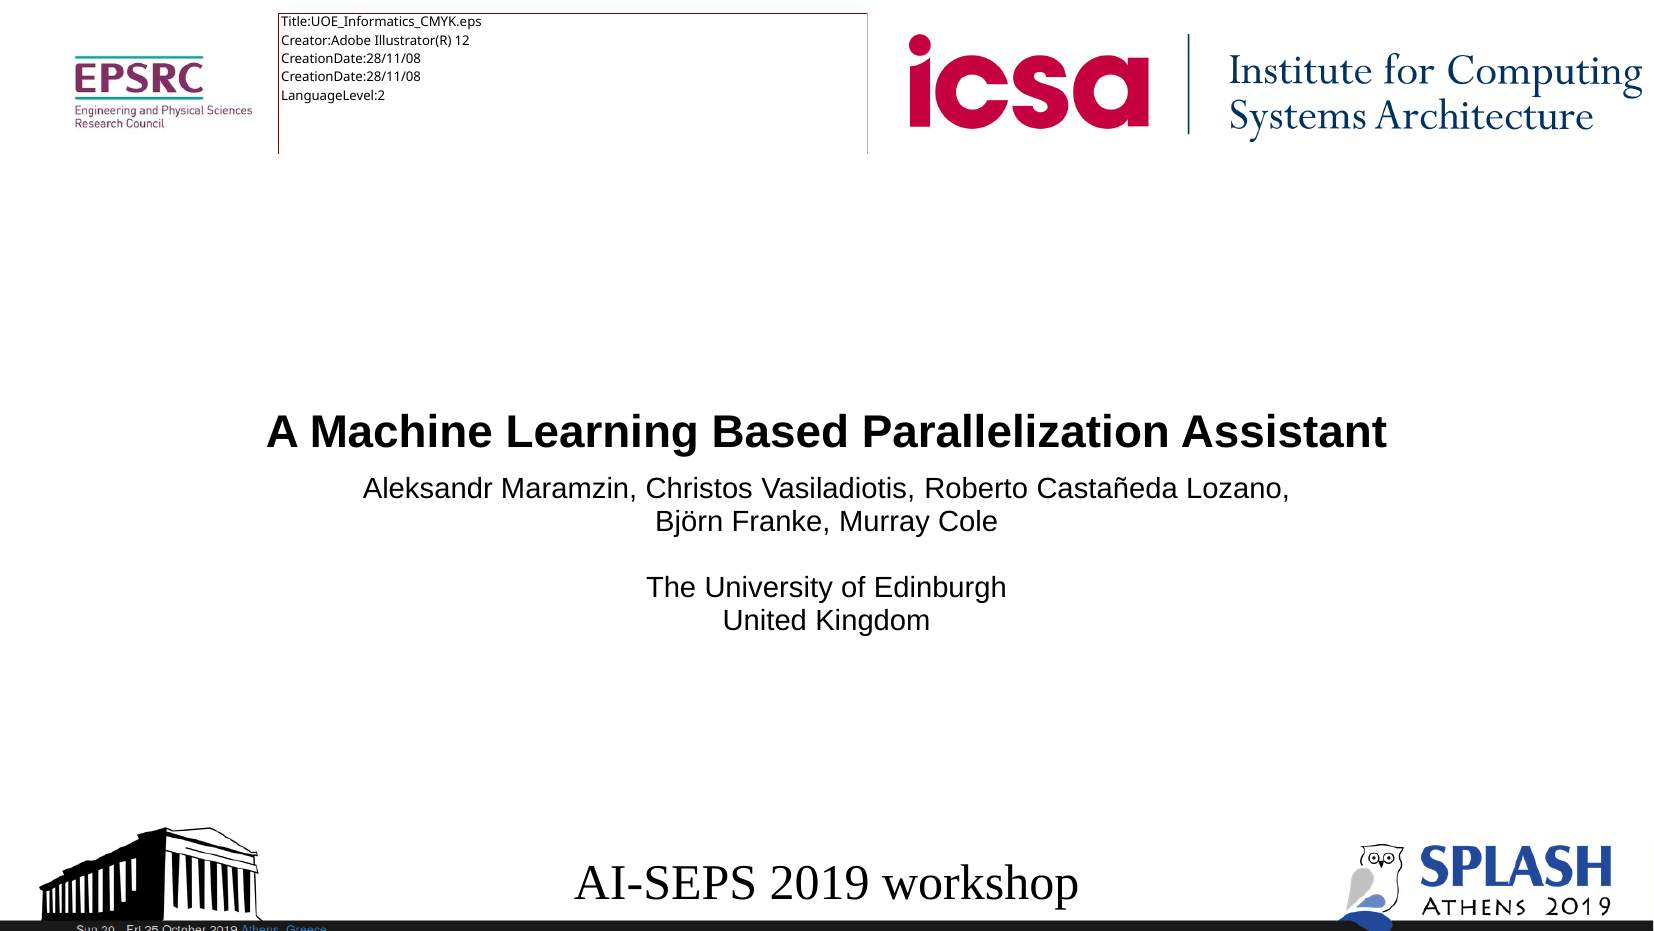

# A Machine Learning Based Parallelization Assistant
Aleksandr Maramzin, Christos Vasiladiotis, Roberto Castañeda Lozano,
Björn Franke, Murray Cole
The University of Edinburgh
United Kingdom
AI-SEPS 2019 workshop